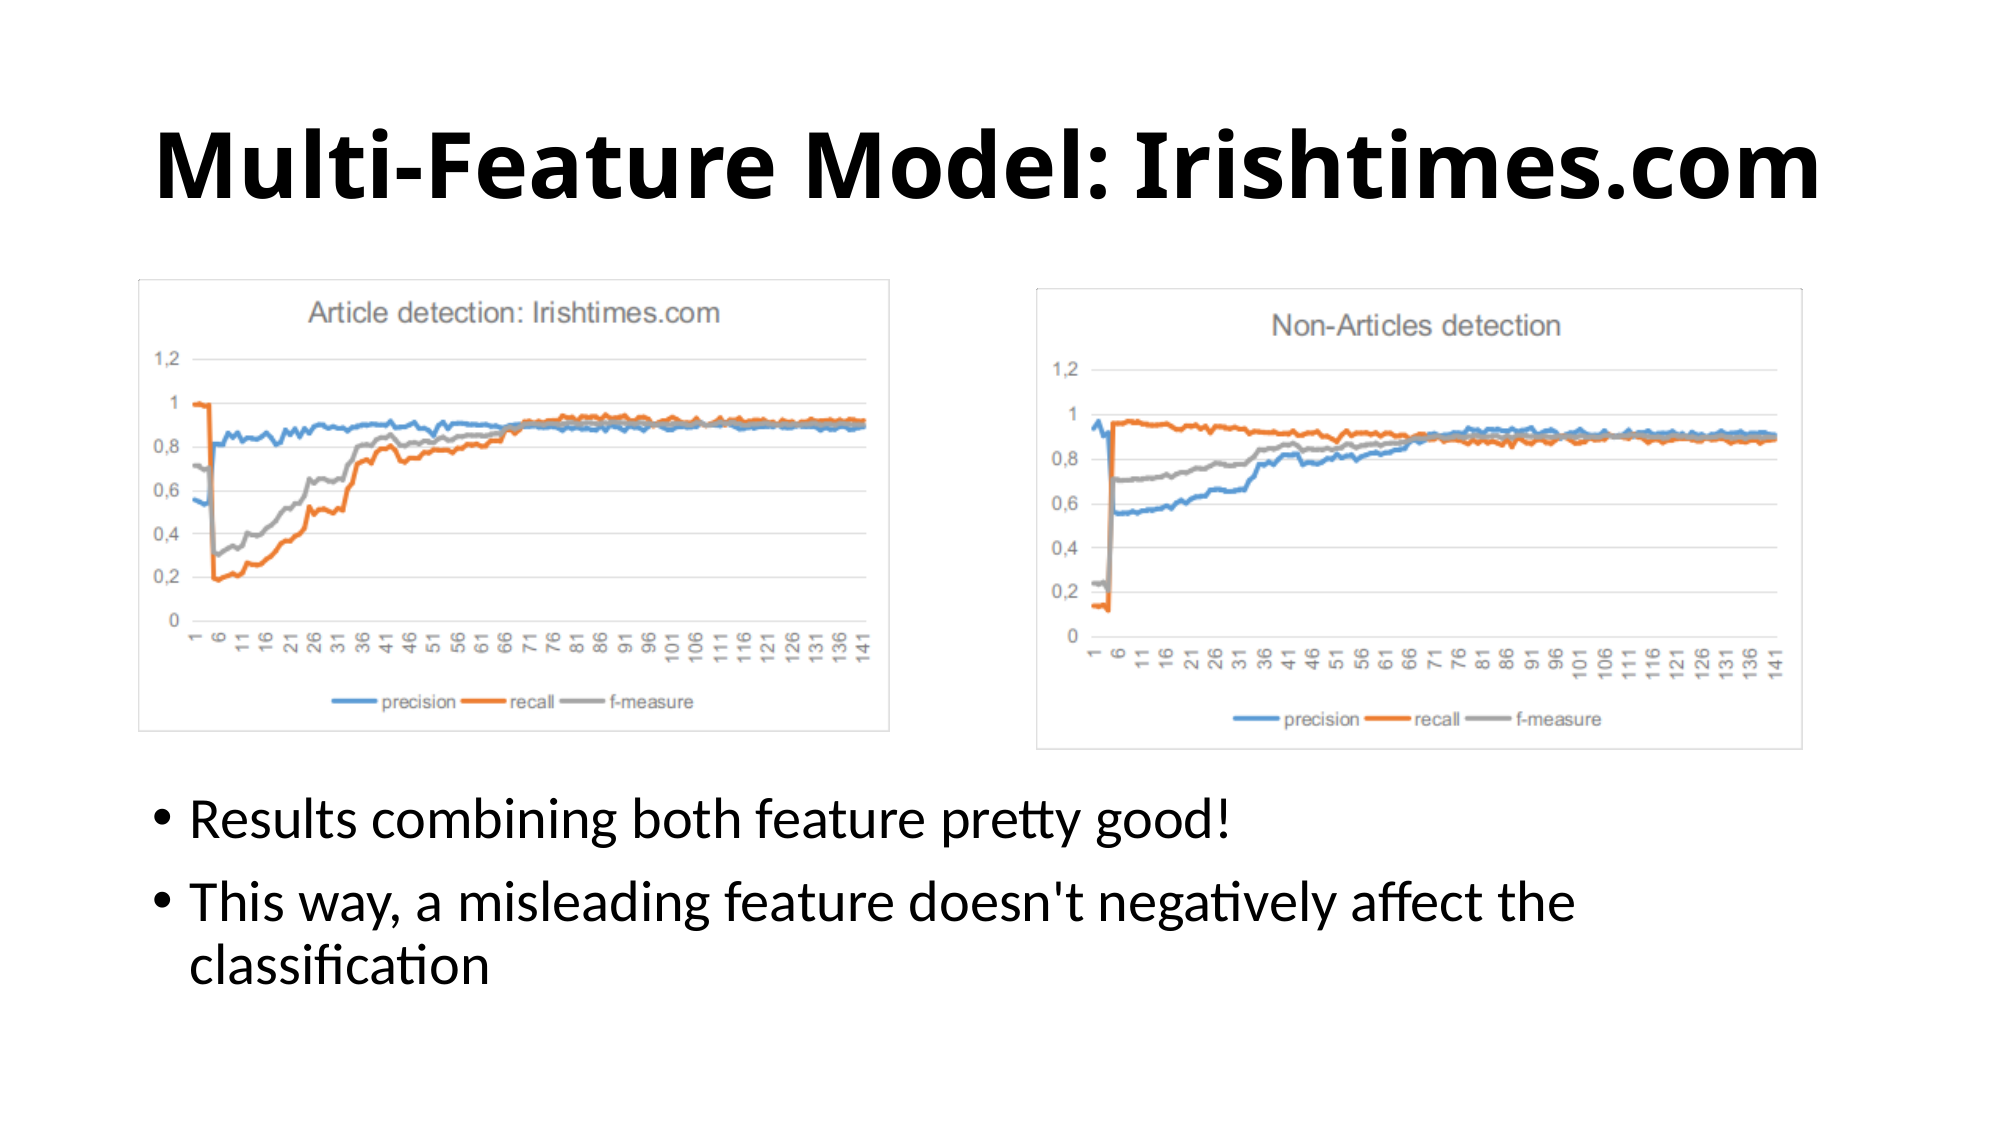

# Multi-Feature Model: Irishtimes.com
Results combining both feature pretty good!
This way, a misleading feature doesn't negatively affect the classification